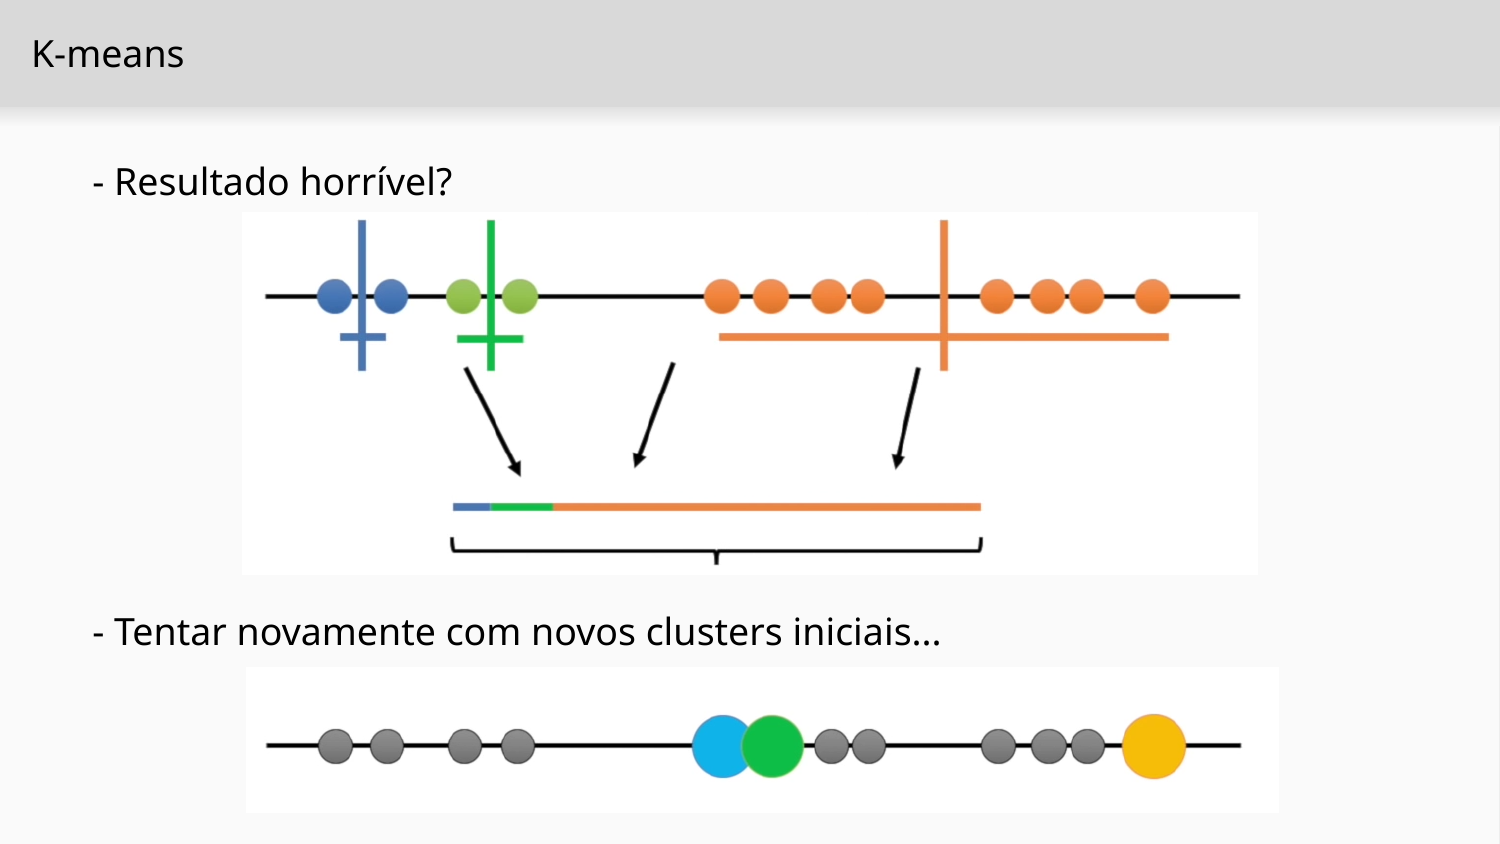

# K-means
- Resultado horrível?
- Tentar novamente com novos clusters iniciais...